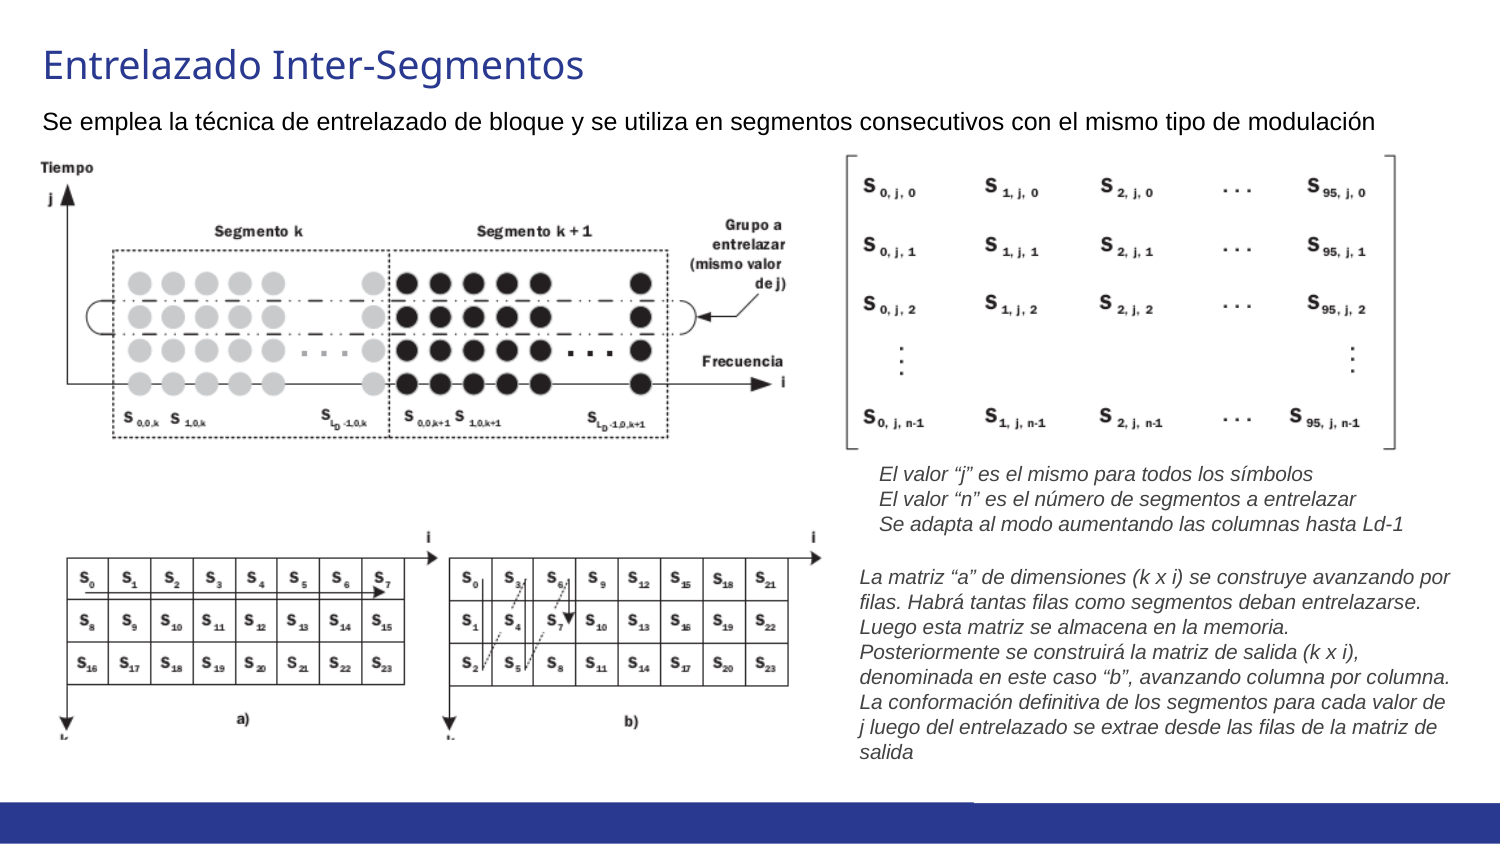

# Entrelazado Inter-Segmentos
Se emplea la técnica de entrelazado de bloque y se utiliza en segmentos consecutivos con el mismo tipo de modulación
El valor “j” es el mismo para todos los símbolos
El valor “n” es el número de segmentos a entrelazar
Se adapta al modo aumentando las columnas hasta Ld-1
La matriz “a” de dimensiones (k x i) se construye avanzando por filas. Habrá tantas filas como segmentos deban entrelazarse.
Luego esta matriz se almacena en la memoria.
Posteriormente se construirá la matriz de salida (k x i), denominada en este caso “b”, avanzando columna por columna.
La conformación definitiva de los segmentos para cada valor de j luego del entrelazado se extrae desde las filas de la matriz de salida